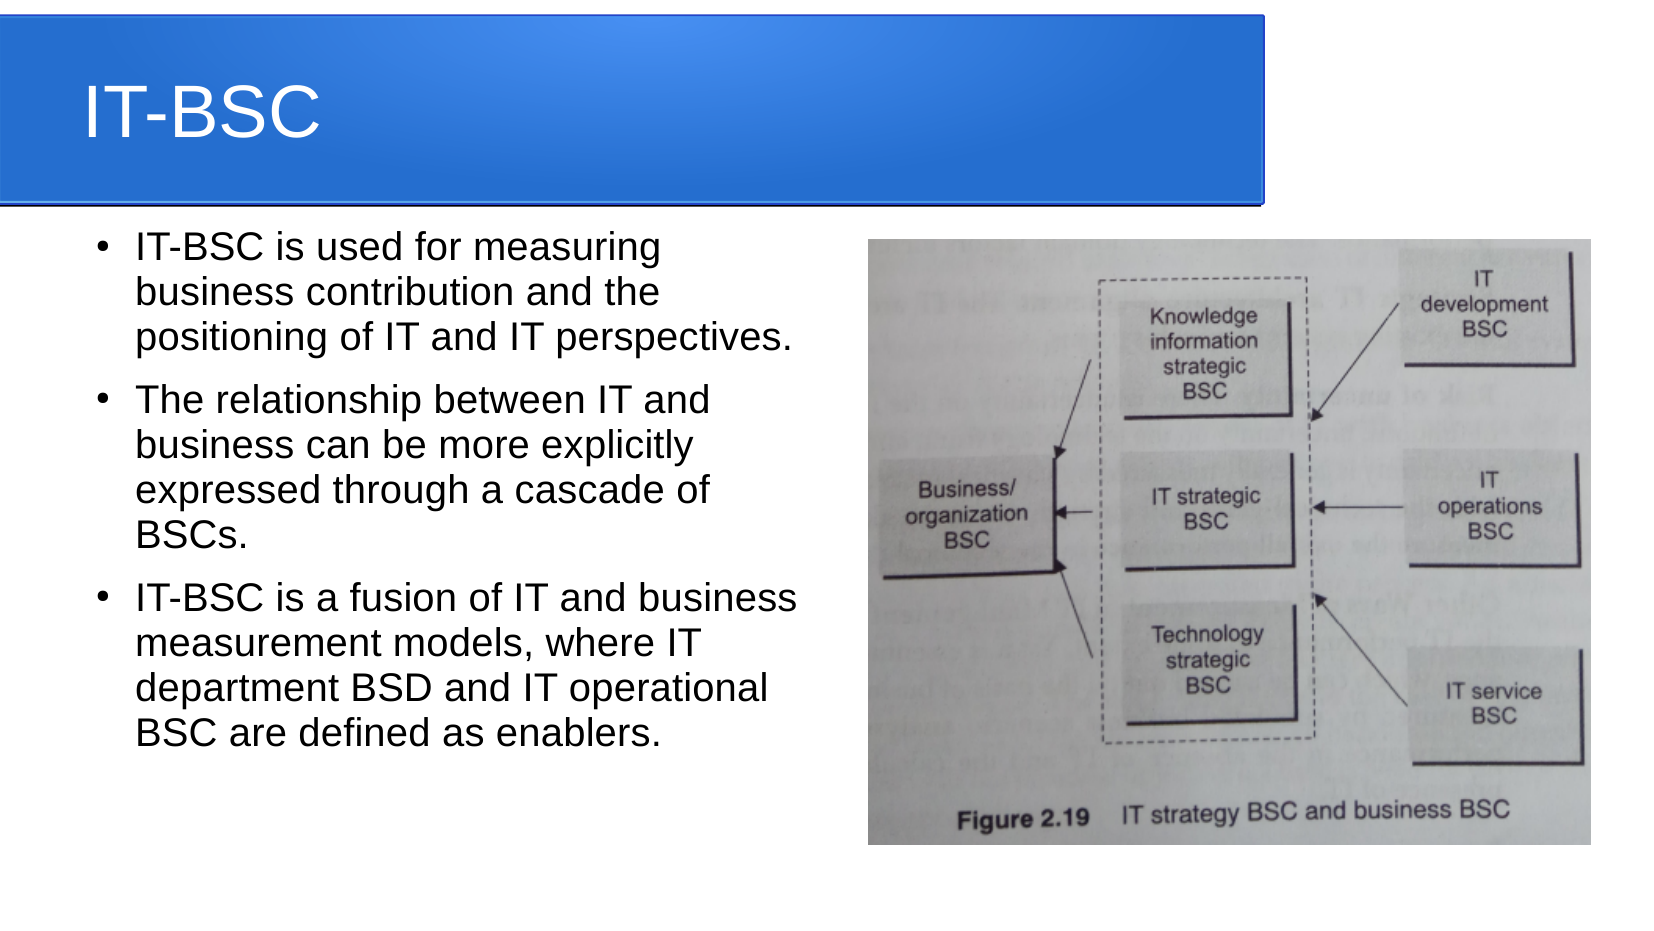

# IT-BSC
IT-BSC is used for measuring business contribution and the positioning of IT and IT perspectives.
The relationship between IT and business can be more explicitly expressed through a cascade of BSCs.
IT-BSC is a fusion of IT and business measurement models, where IT department BSD and IT operational BSC are defined as enablers.